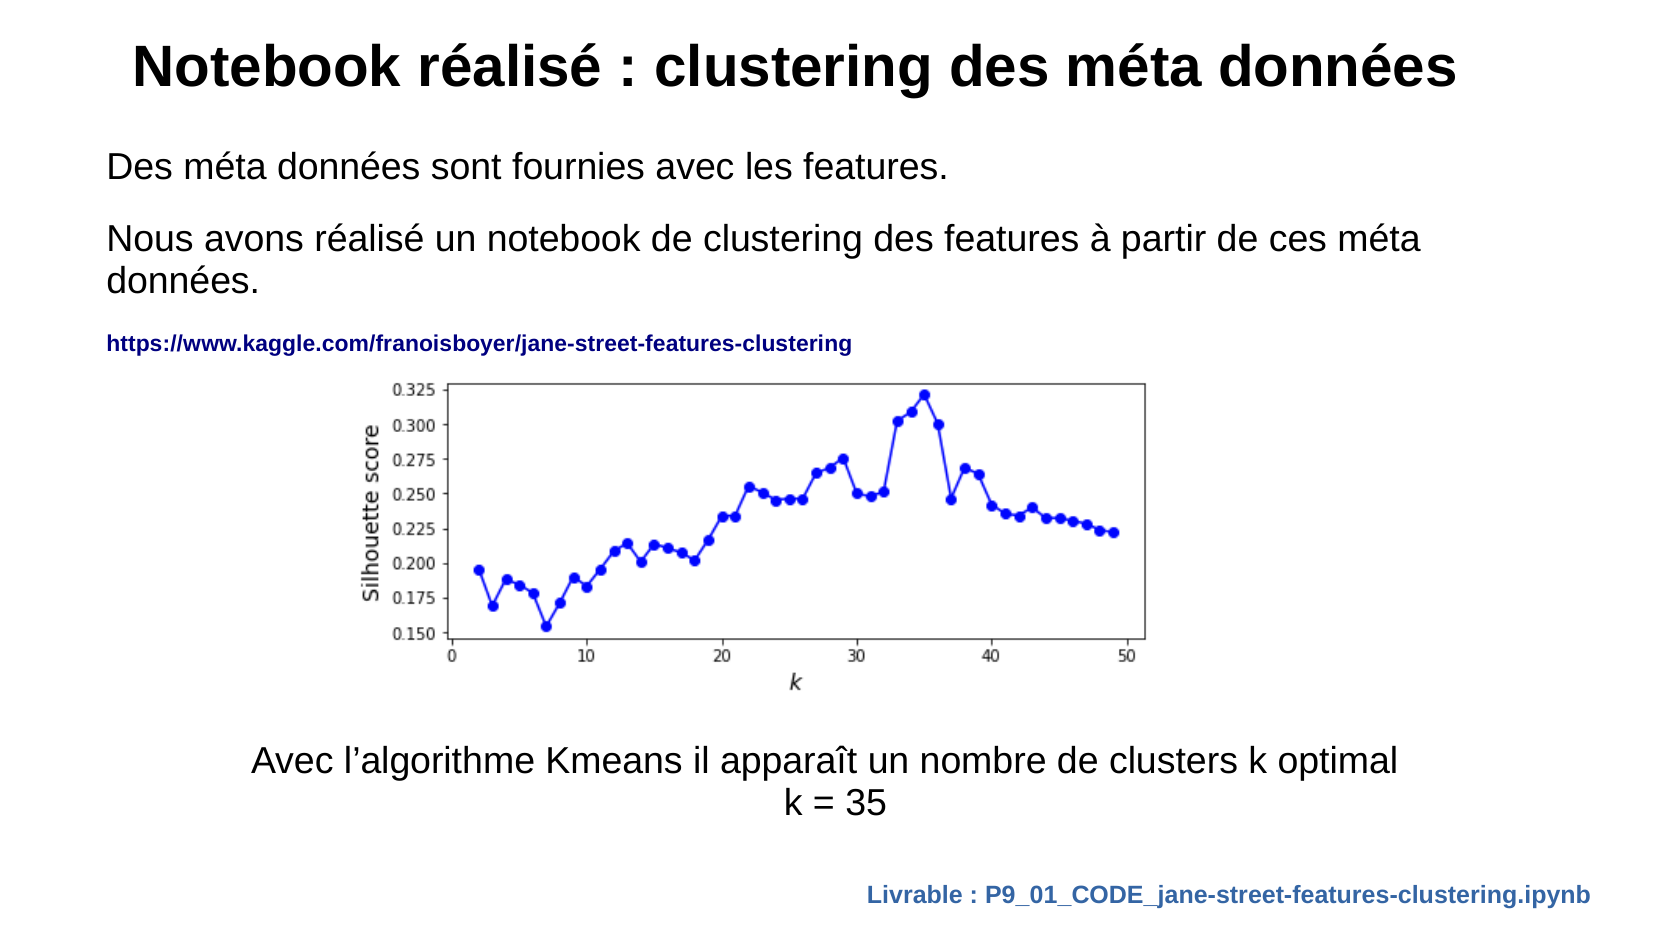

Notebook réalisé : clustering des méta données
# Des méta données sont fournies avec les features.
Nous avons réalisé un notebook de clustering des features à partir de ces méta données.
https://www.kaggle.com/franoisboyer/jane-street-features-clustering
Avec l’algorithme Kmeans il apparaît un nombre de clusters k optimal
 k = 35
Livrable : P9_01_CODE_jane-street-features-clustering.ipynb